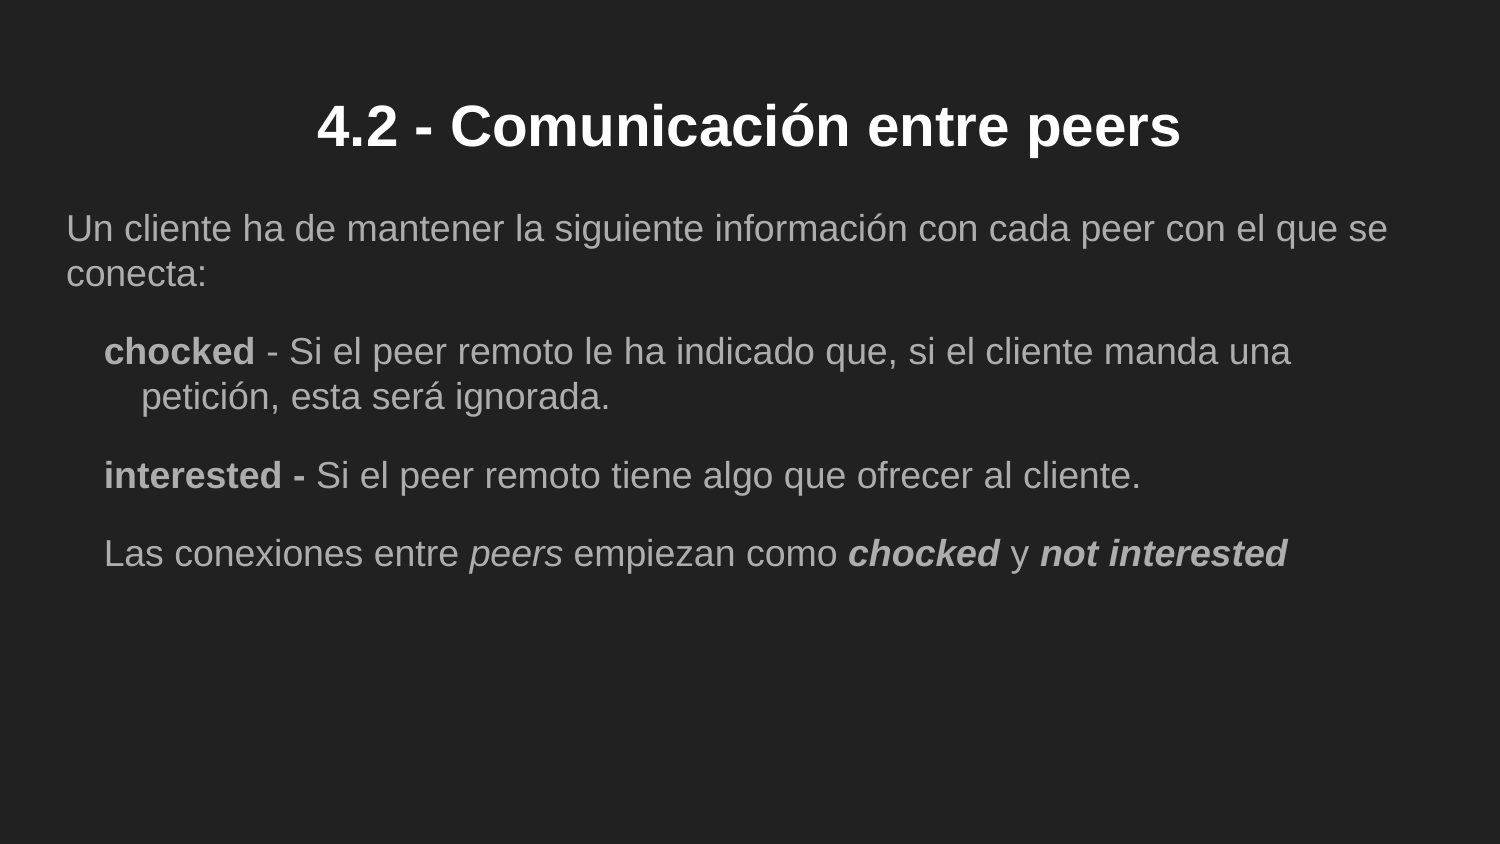

# 4.2 - Comunicación entre peers
Un cliente ha de mantener la siguiente información con cada peer con el que se conecta:
chocked - Si el peer remoto le ha indicado que, si el cliente manda una petición, esta será ignorada.
interested - Si el peer remoto tiene algo que ofrecer al cliente.
Las conexiones entre peers empiezan como chocked y not interested